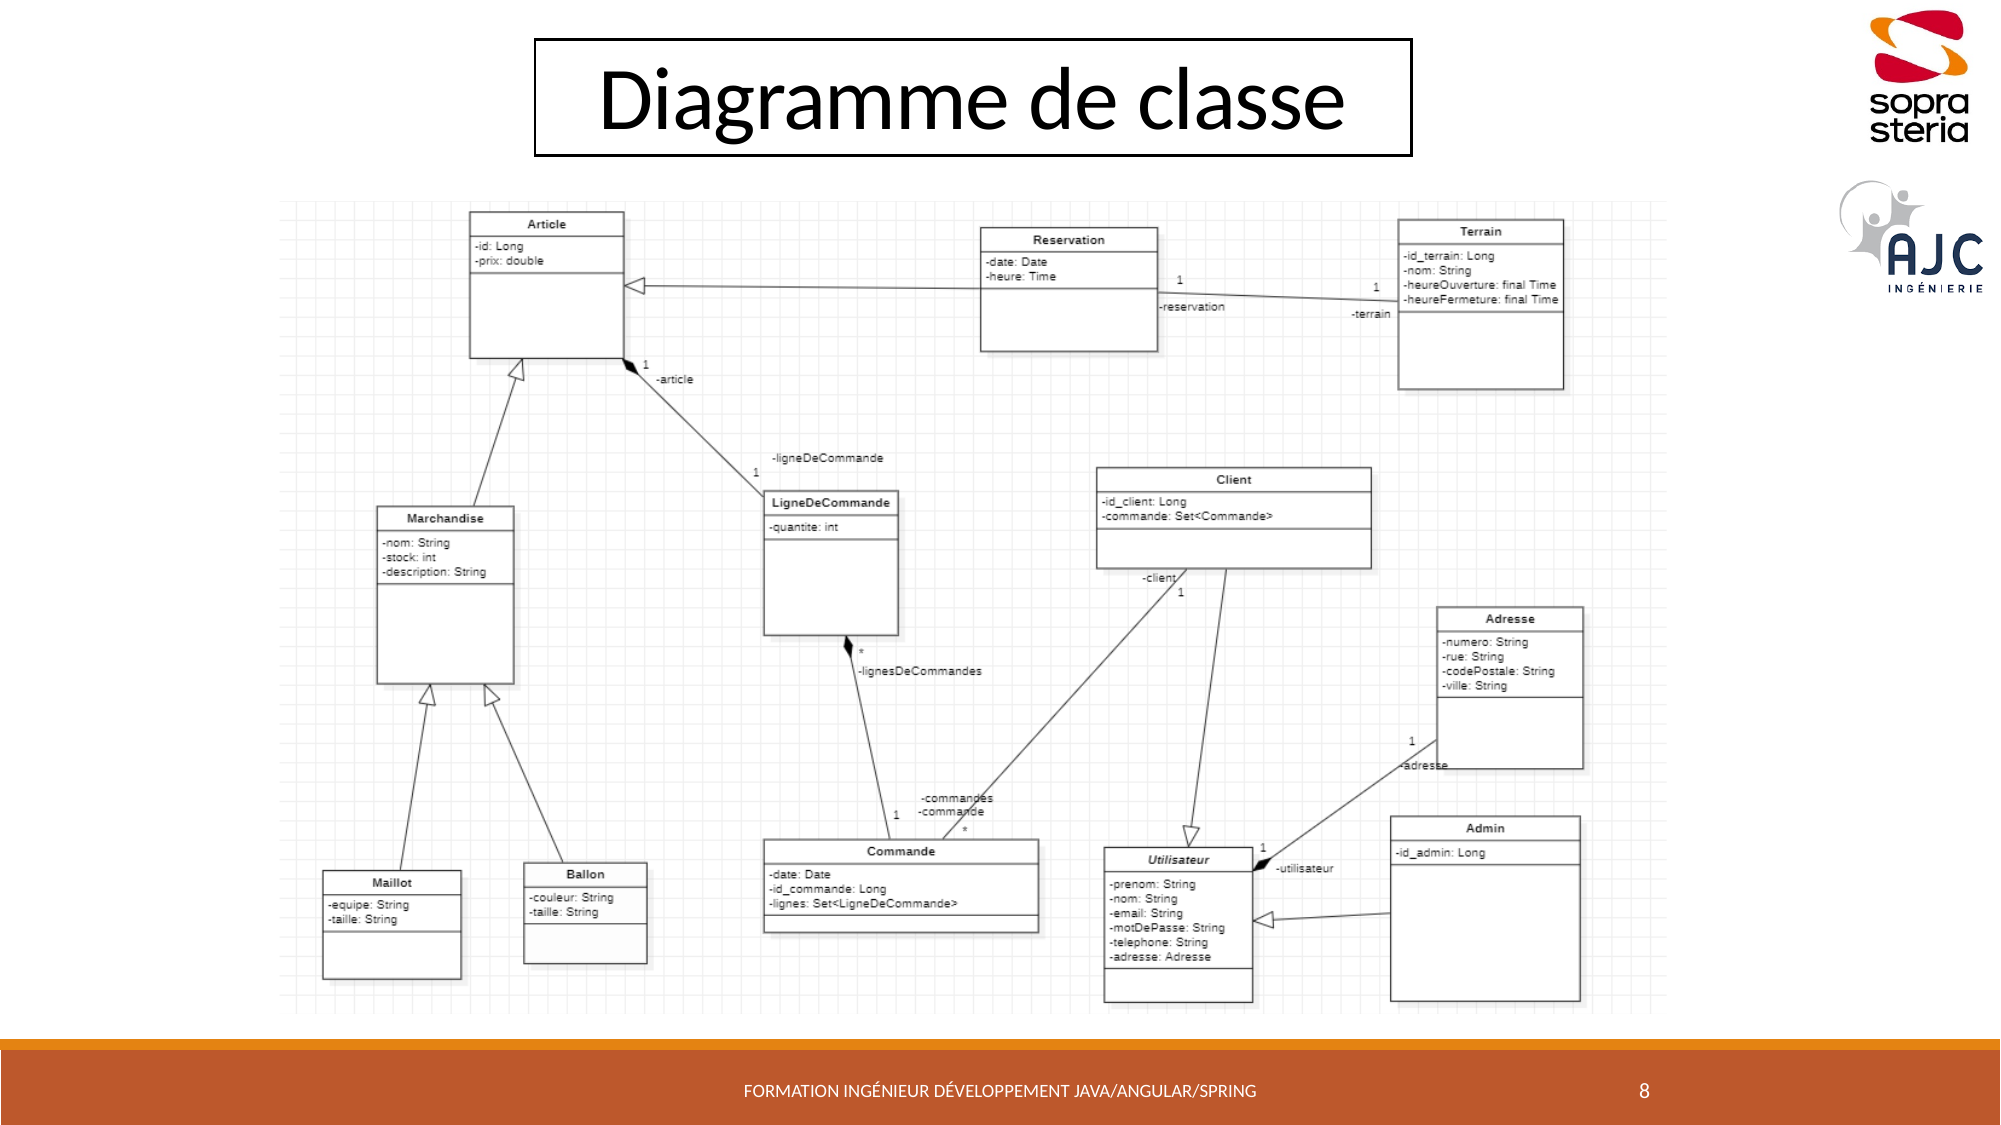

# Diagramme de classe
Formation Ingénieur Développement JAVA/ANGULAR/SPRING